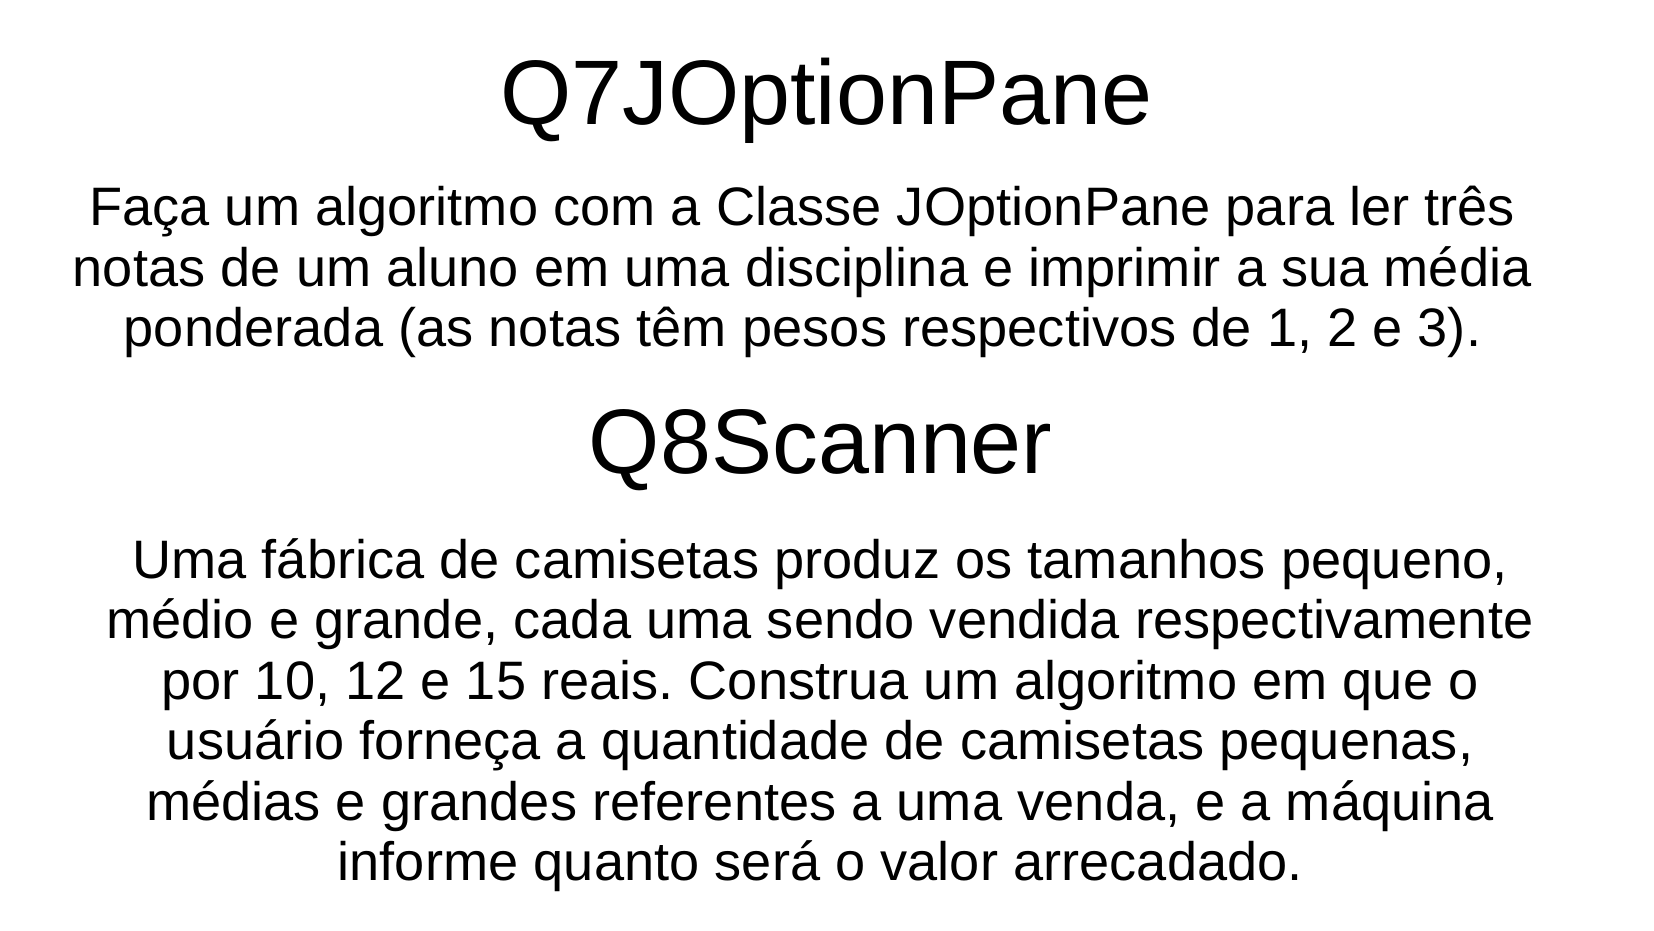

# Q7JOptionPane
Faça um algoritmo com a Classe JOptionPane para ler três notas de um aluno em uma disciplina e imprimir a sua média ponderada (as notas têm pesos respectivos de 1, 2 e 3).
Q8Scanner
Uma fábrica de camisetas produz os tamanhos pequeno, médio e grande, cada uma sendo vendida respectivamente por 10, 12 e 15 reais. Construa um algoritmo em que o usuário forneça a quantidade de camisetas pequenas, médias e grandes referentes a uma venda, e a máquina informe quanto será o valor arrecadado.